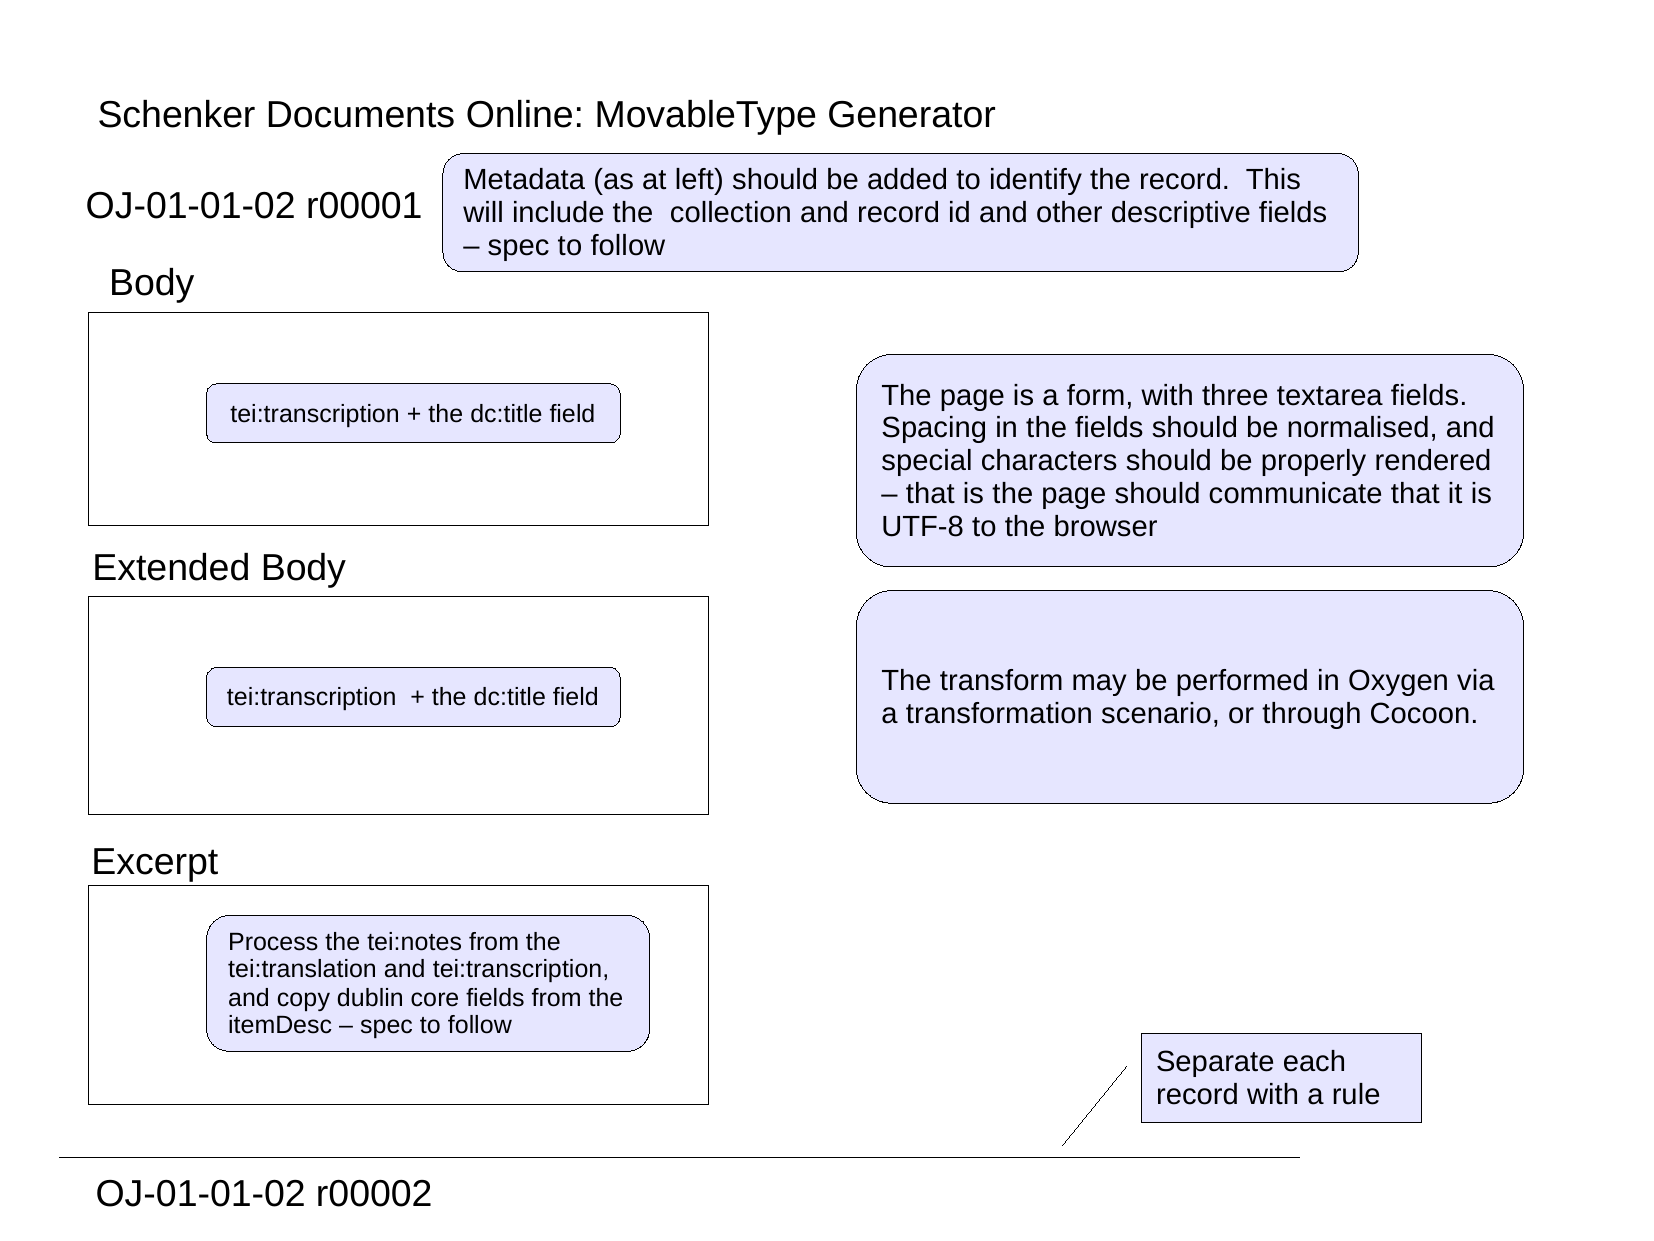

Schenker Documents Online: MovableType Generator
Metadata (as at left) should be added to identify the record. This will include the collection and record id and other descriptive fields – spec to follow
OJ-01-01-02 r00001
Body
The page is a form, with three textarea fields. Spacing in the fields should be normalised, and special characters should be properly rendered – that is the page should communicate that it is UTF-8 to the browser
tei:transcription + the dc:title field
Extended Body
The transform may be performed in Oxygen via a transformation scenario, or through Cocoon.
tei:transcription + the dc:title field
Excerpt
Process the tei:notes from the tei:translation and tei:transcription, and copy dublin core fields from the itemDesc – spec to follow
Separate each record with a rule
OJ-01-01-02 r00002